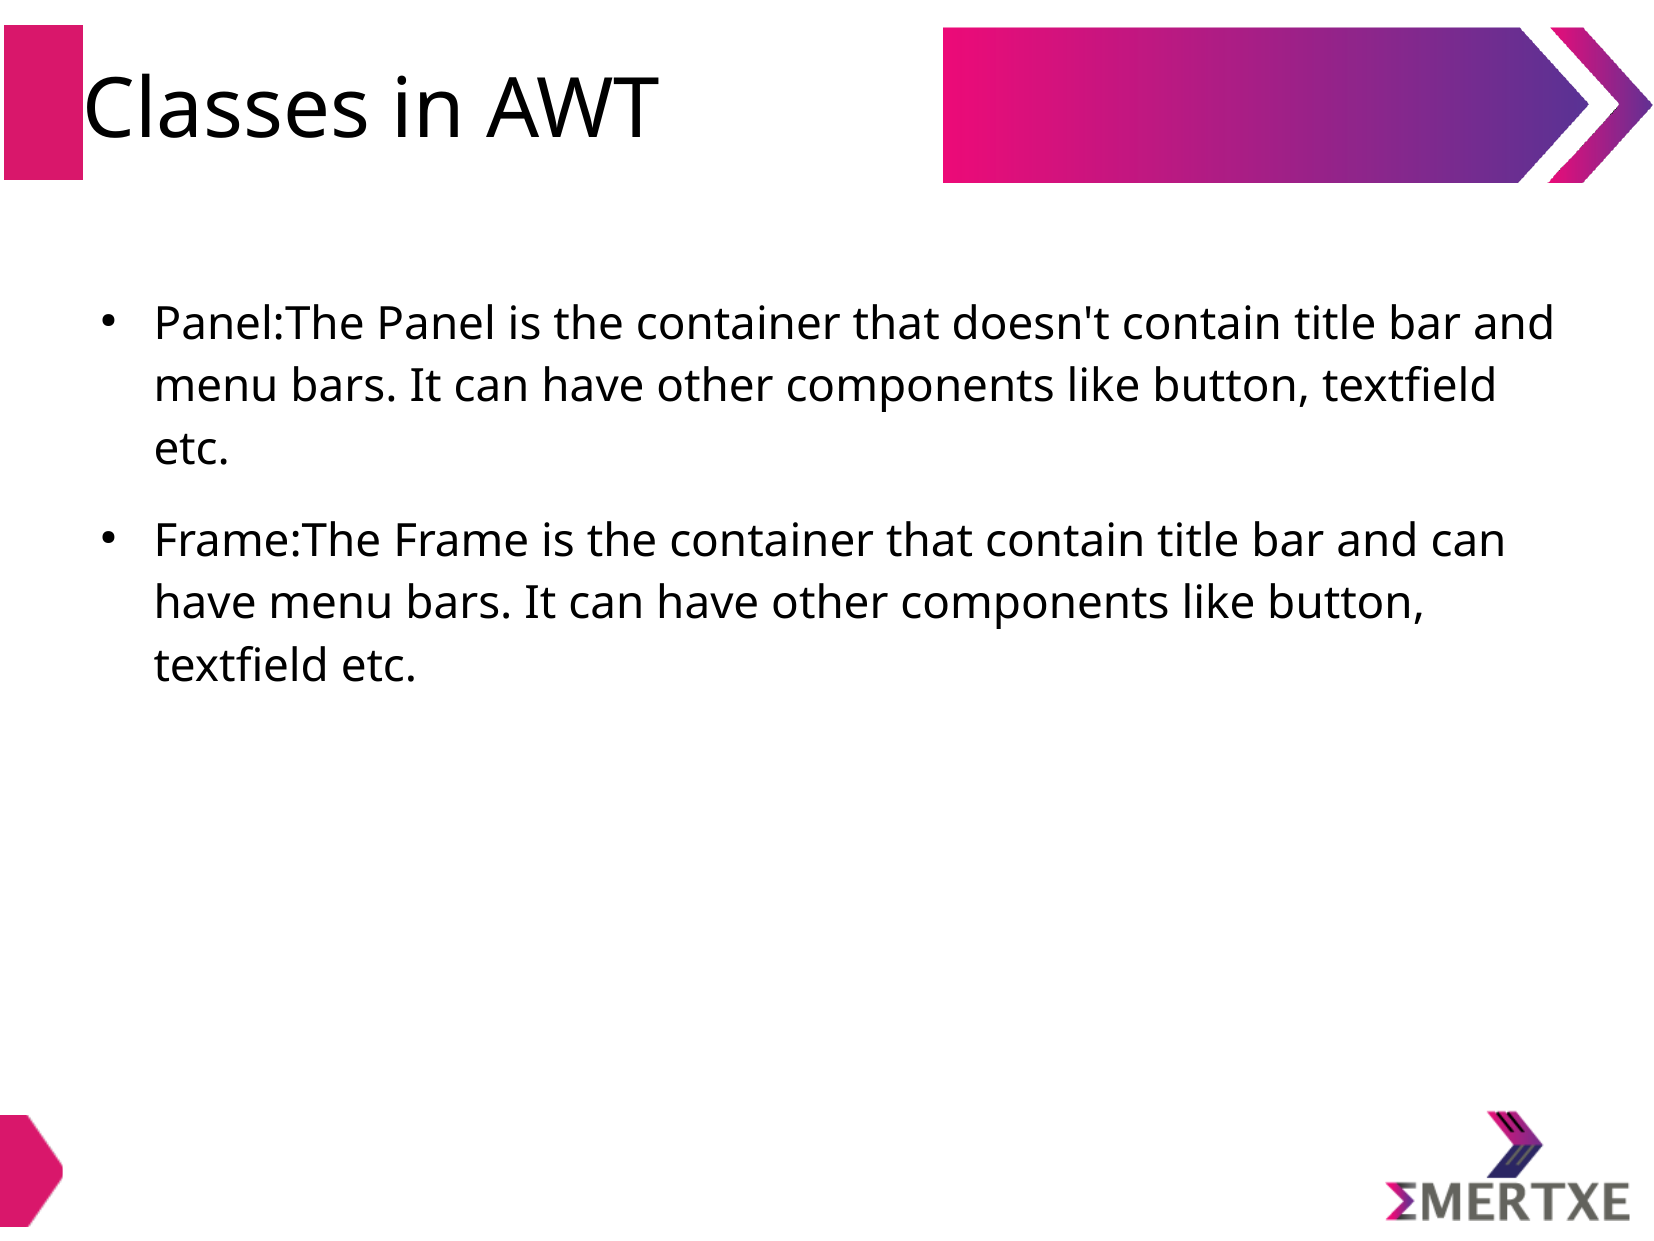

# Classes in AWT
Panel:The Panel is the container that doesn't contain title bar and menu bars. It can have other components like button, textfield etc.
Frame:The Frame is the container that contain title bar and can have menu bars. It can have other components like button, textfield etc.